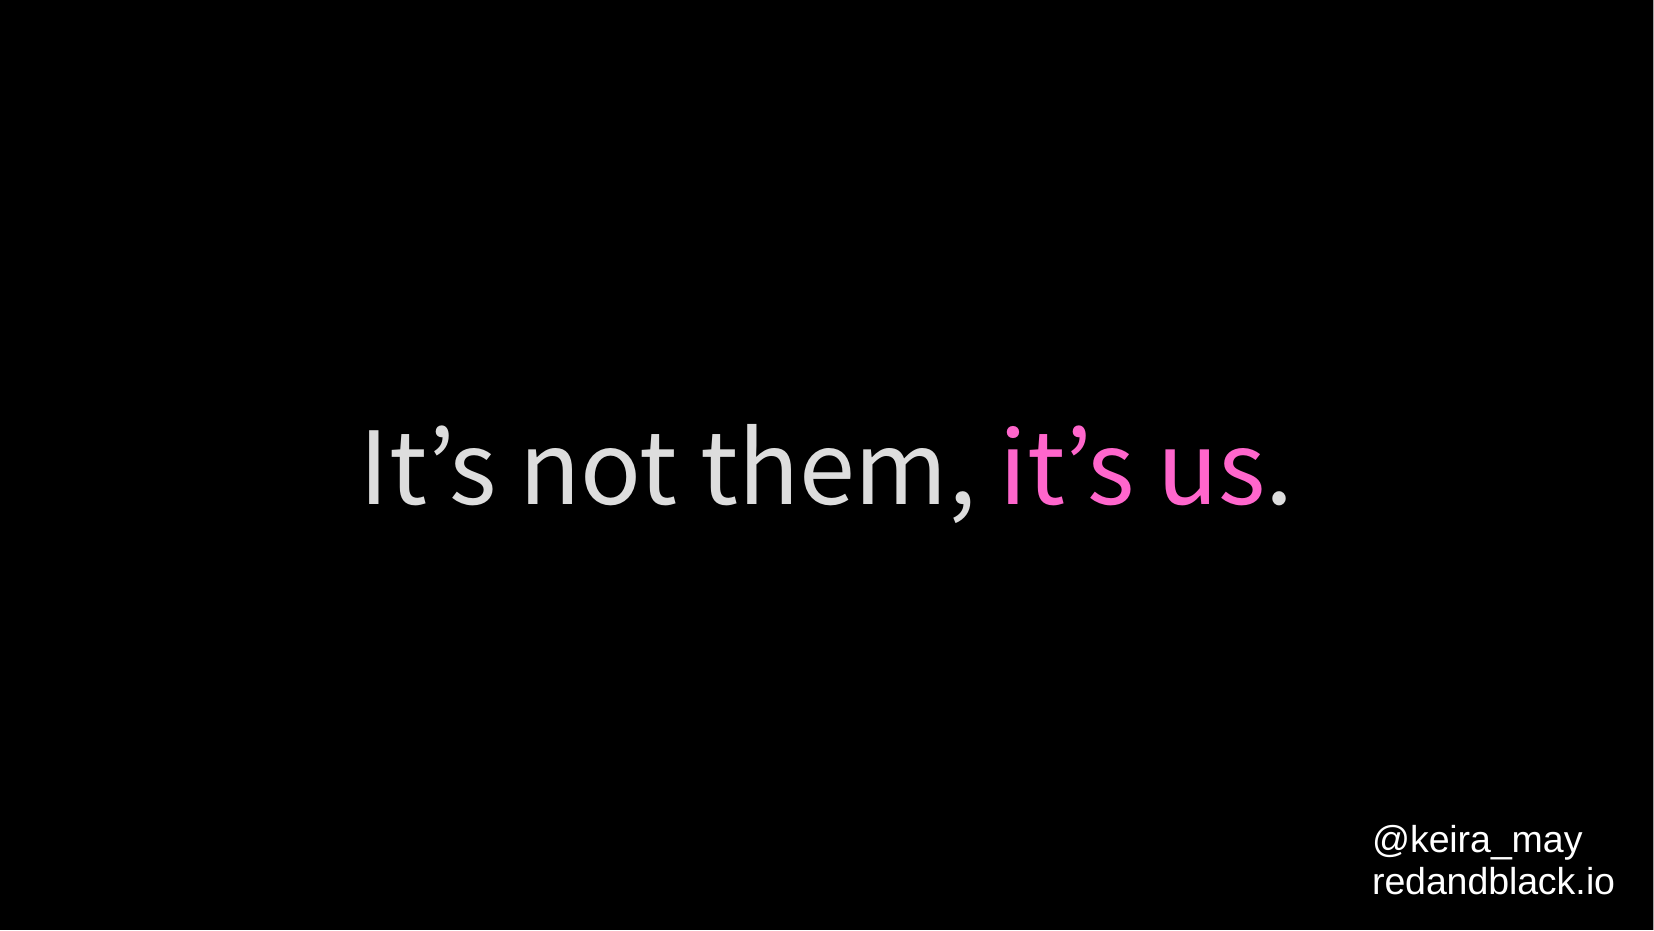

# It’s not them, it’s us.
@keira_may
redandblack.io